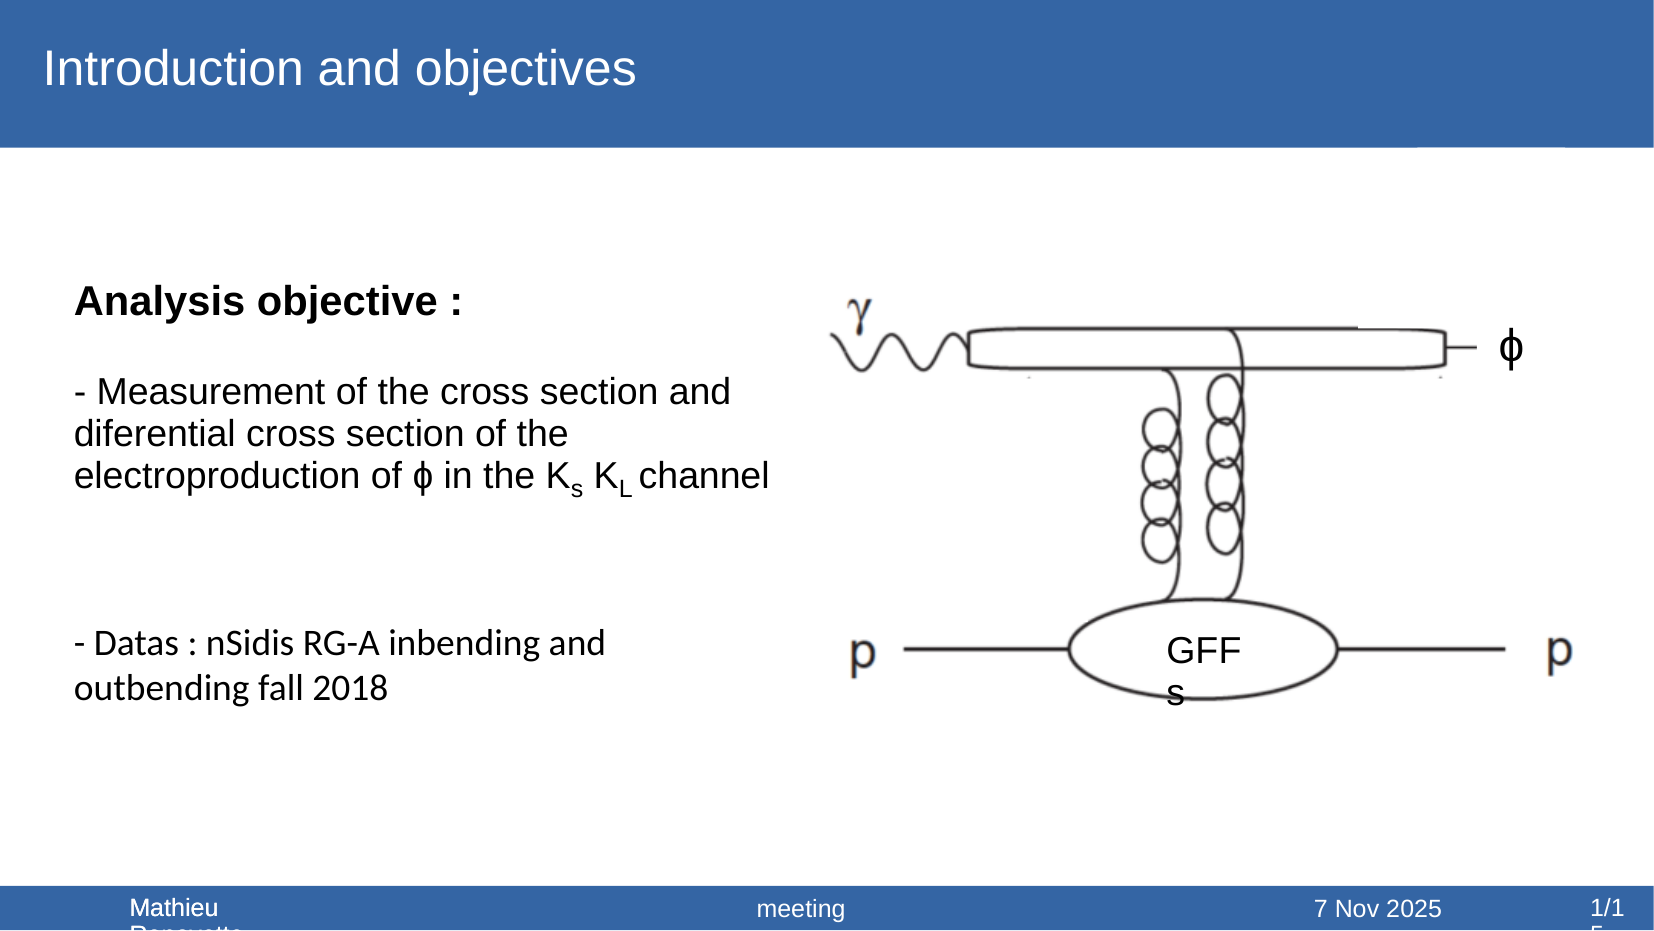

Introduction and objectives
Analysis objective :
- Measurement of the cross section and diferential cross section of the electroproduction of ɸ in the Ks KL channel
ϕ
- Datas : nSidis RG-A inbending and
outbending fall 2018
GFFs
Mathieu Ronayette
1/15
Mathieu Ronayette
 meeting
7 Nov 2025